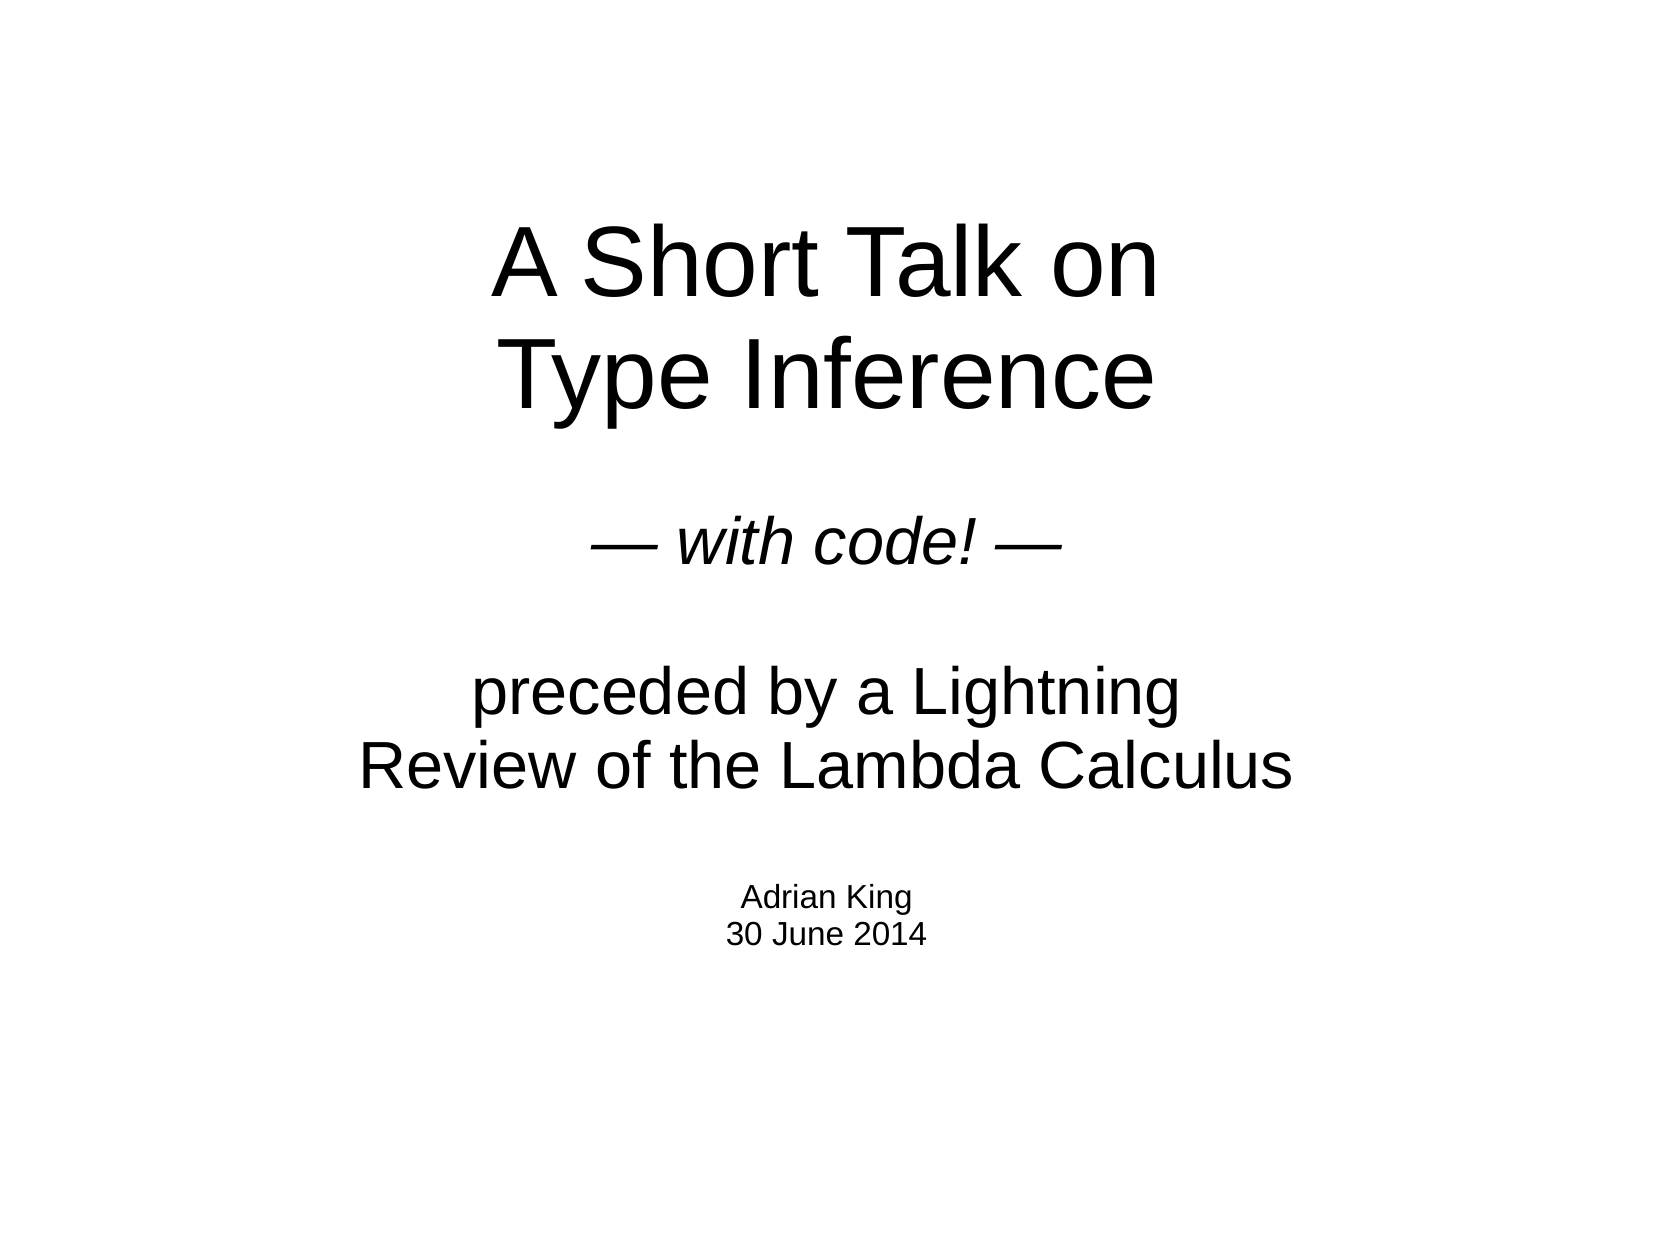

# A Short Talk on
Type Inference
— with code! —
preceded by a Lightning
Review of the Lambda Calculus
Adrian King
30 June 2014